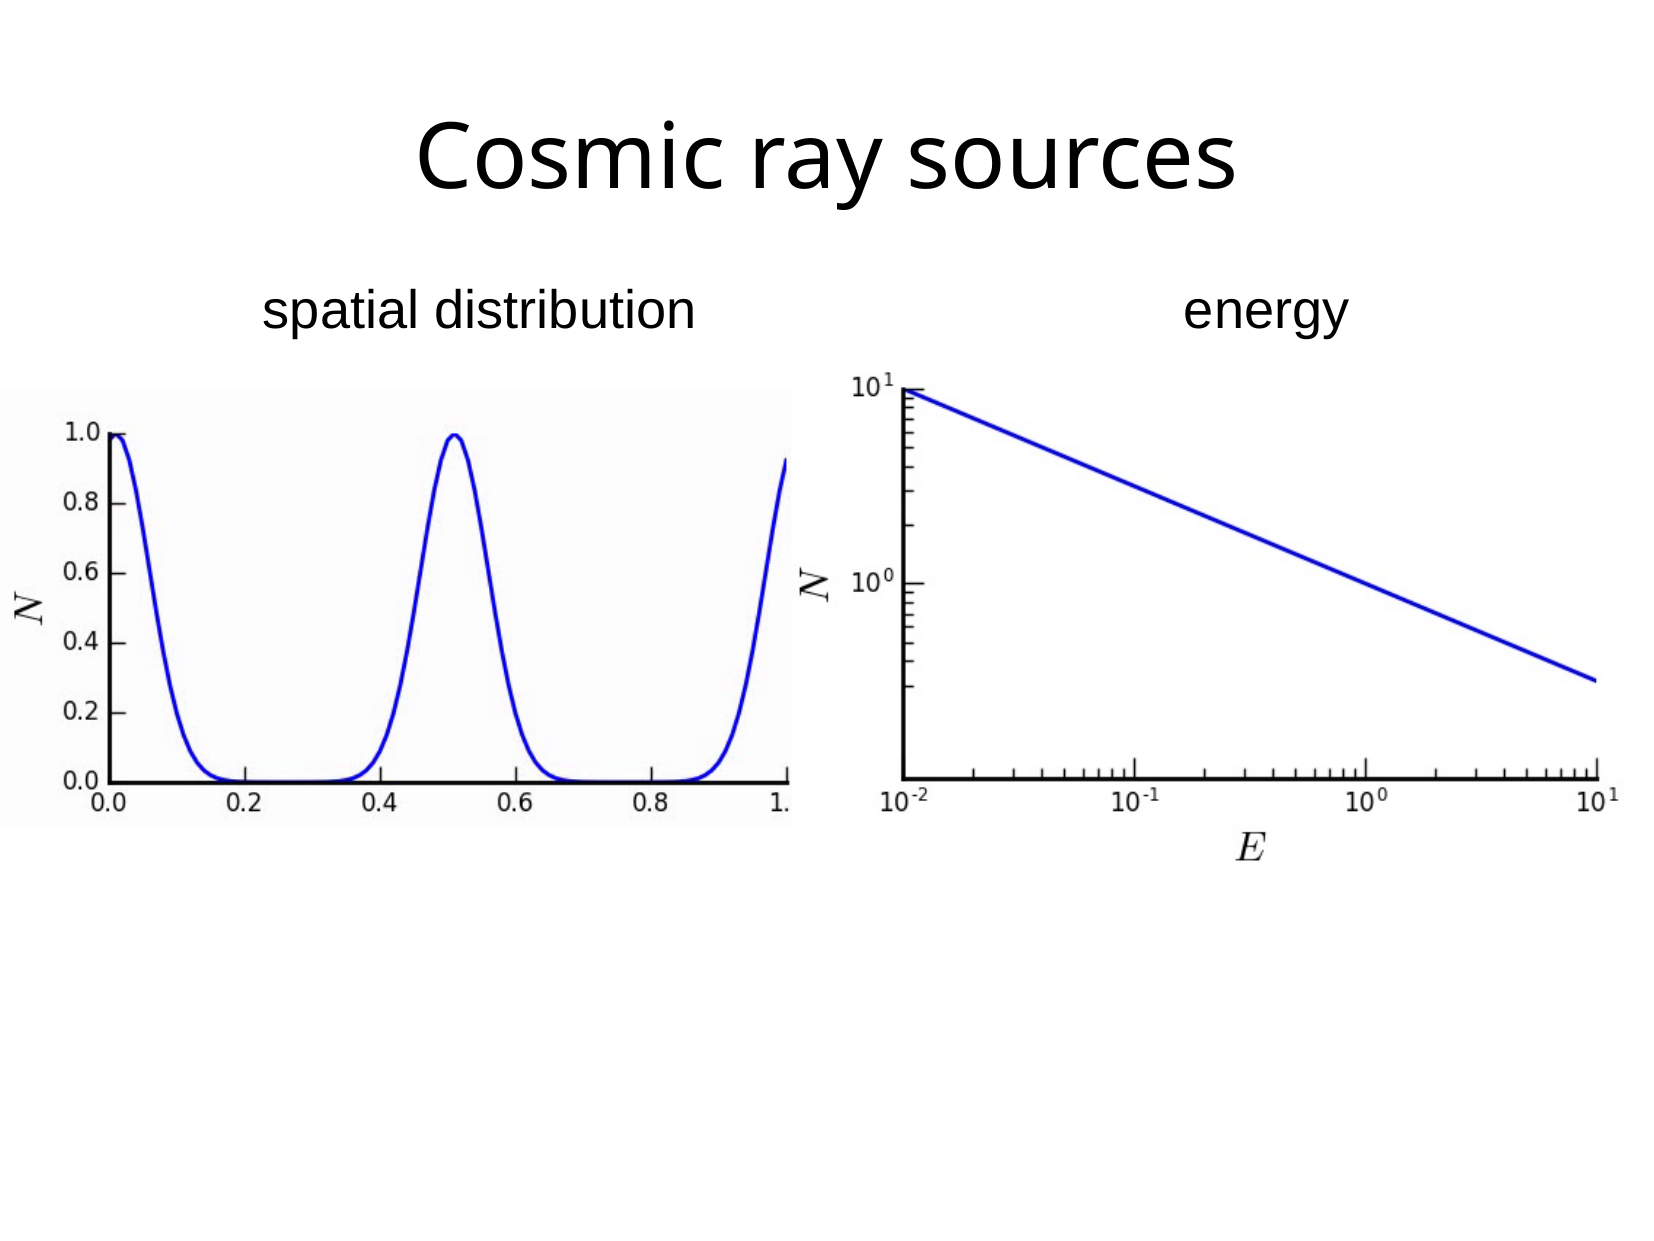

# Cosmic ray sources
spatial distribution
energy